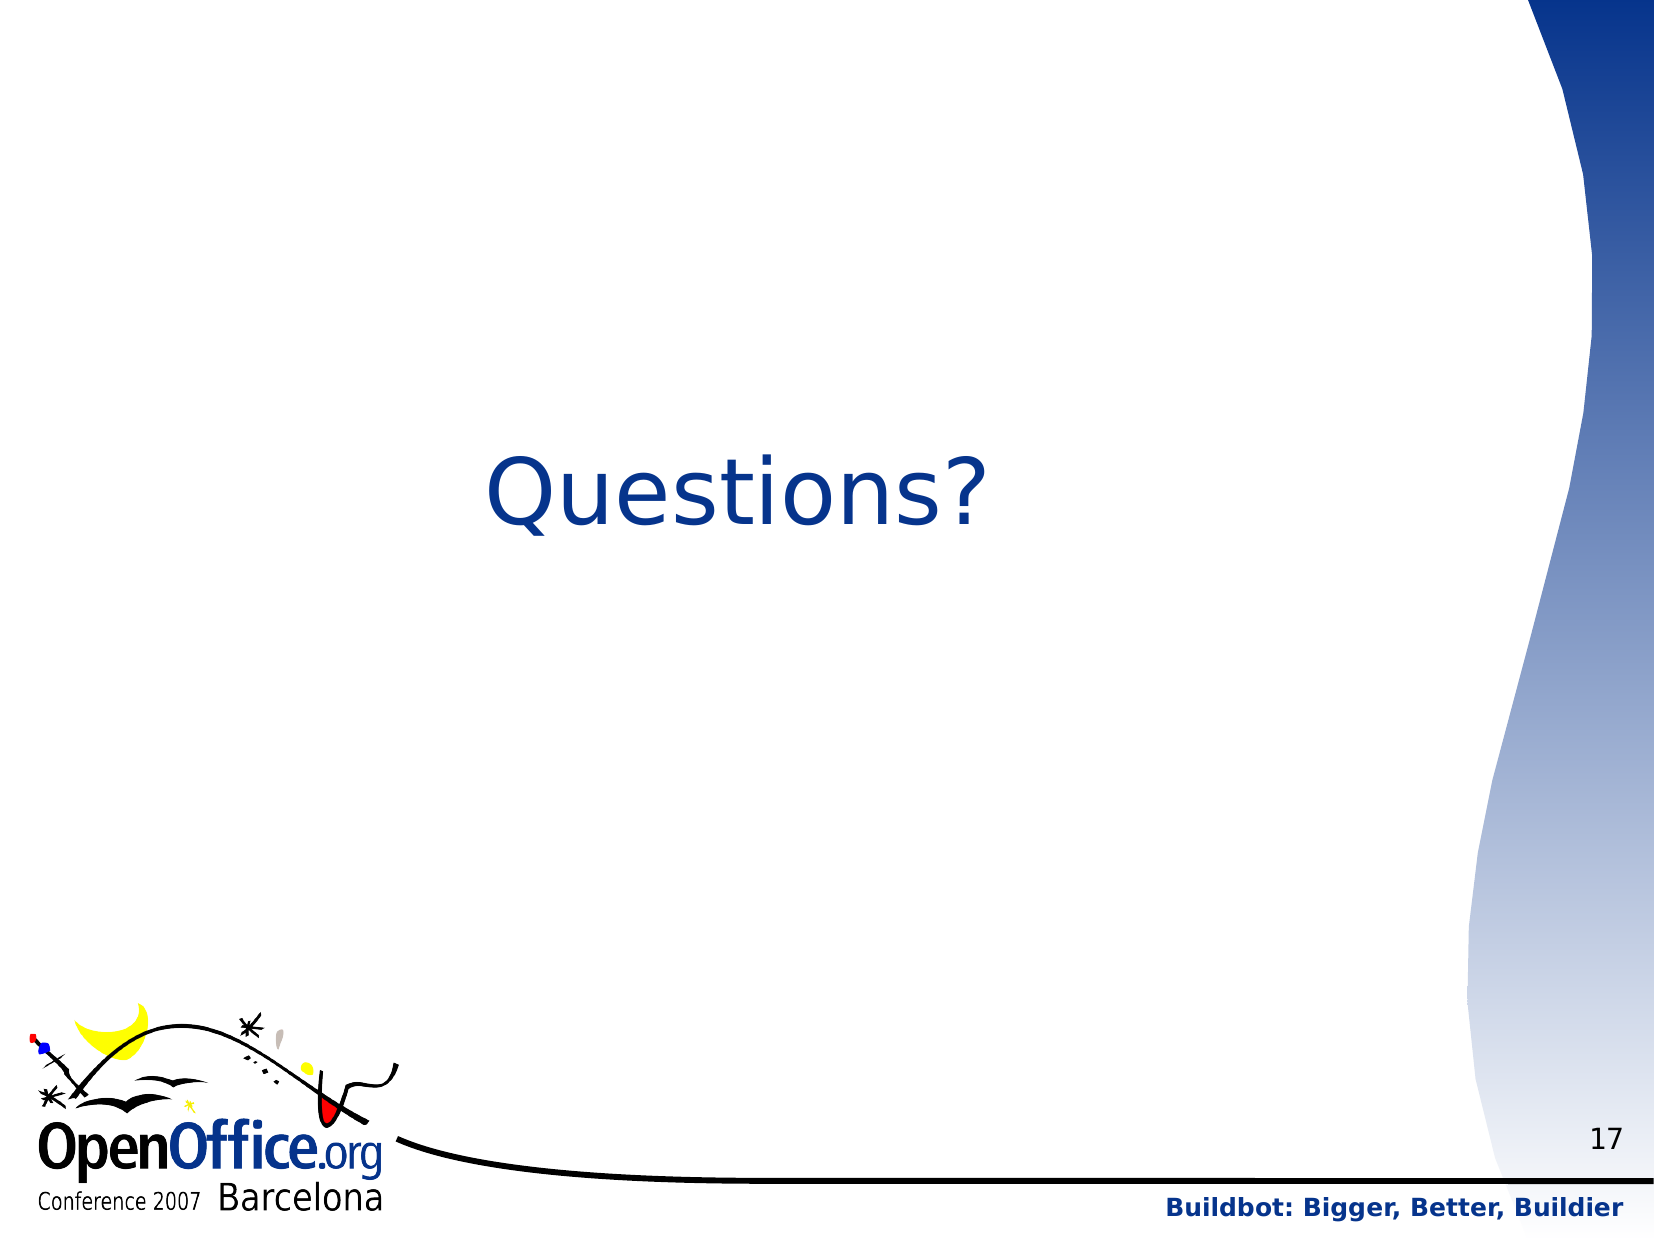

Questions?
#
17
Buildbot: Bigger, Better, Buildier